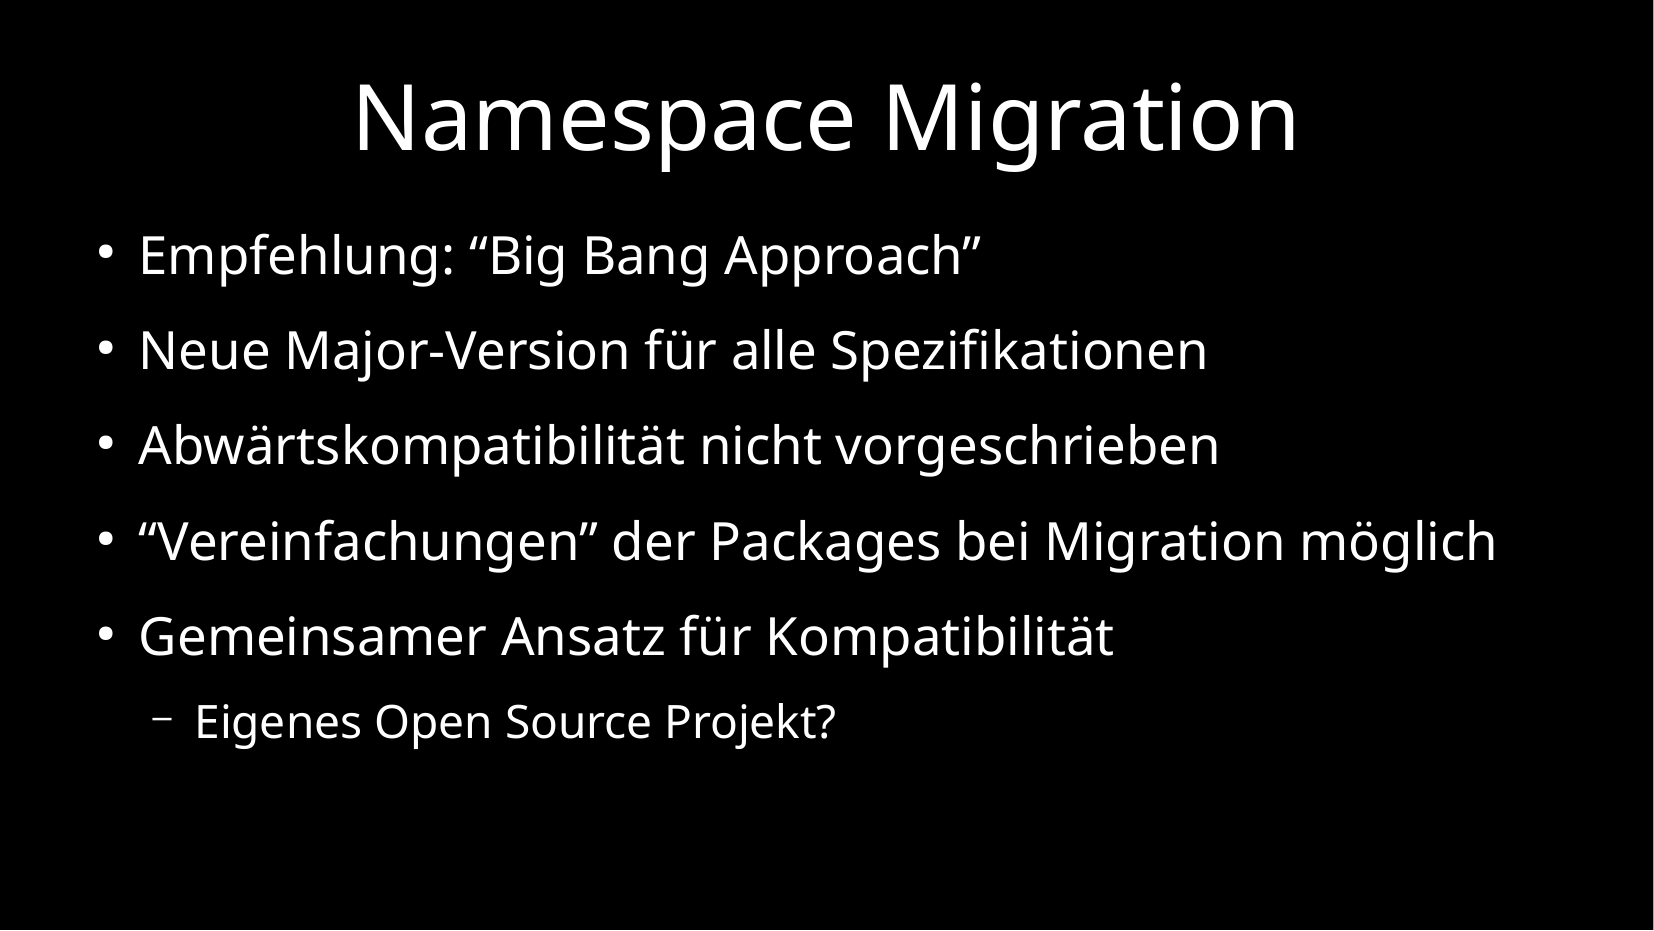

# Namespace Migration
Empfehlung: “Big Bang Approach”
Neue Major-Version für alle Spezifikationen
Abwärtskompatibilität nicht vorgeschrieben
“Vereinfachungen” der Packages bei Migration möglich
Gemeinsamer Ansatz für Kompatibilität
Eigenes Open Source Projekt?